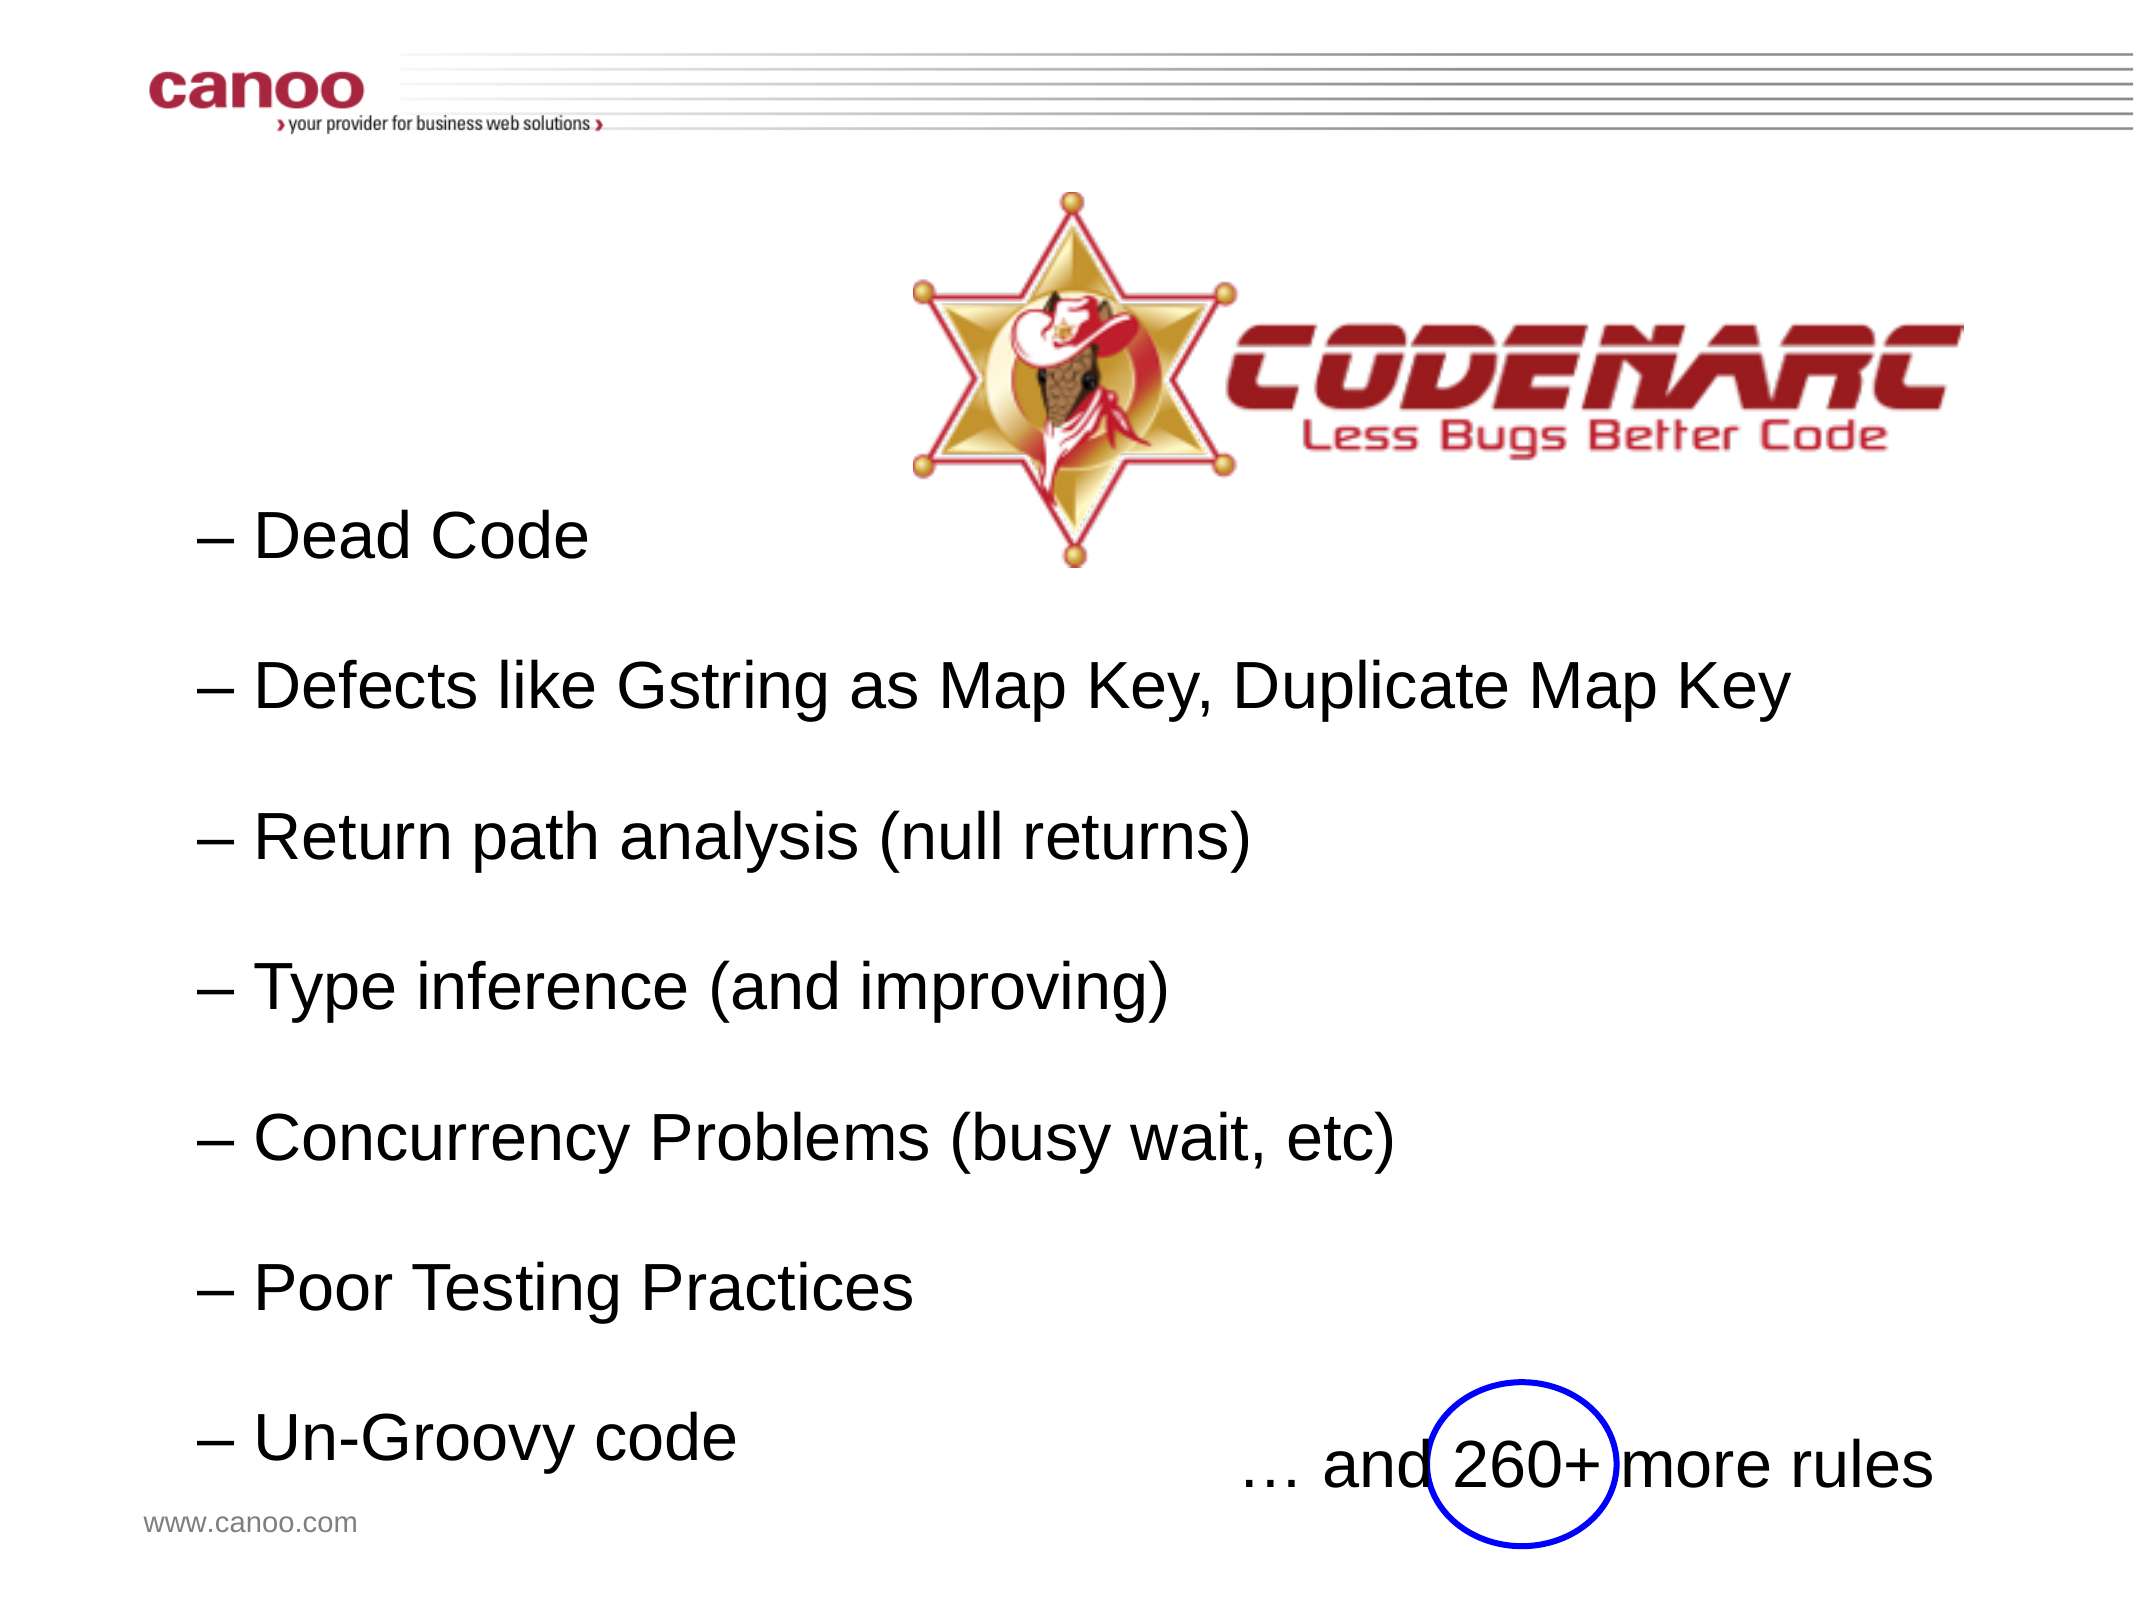

– Dead Code
– Defects like Gstring as Map Key, Duplicate Map Key
– Return path analysis (null returns)
– Type inference (and improving)
– Concurrency Problems (busy wait, etc)
– Poor Testing Practices
– Un-Groovy code
… and 260+ more rules